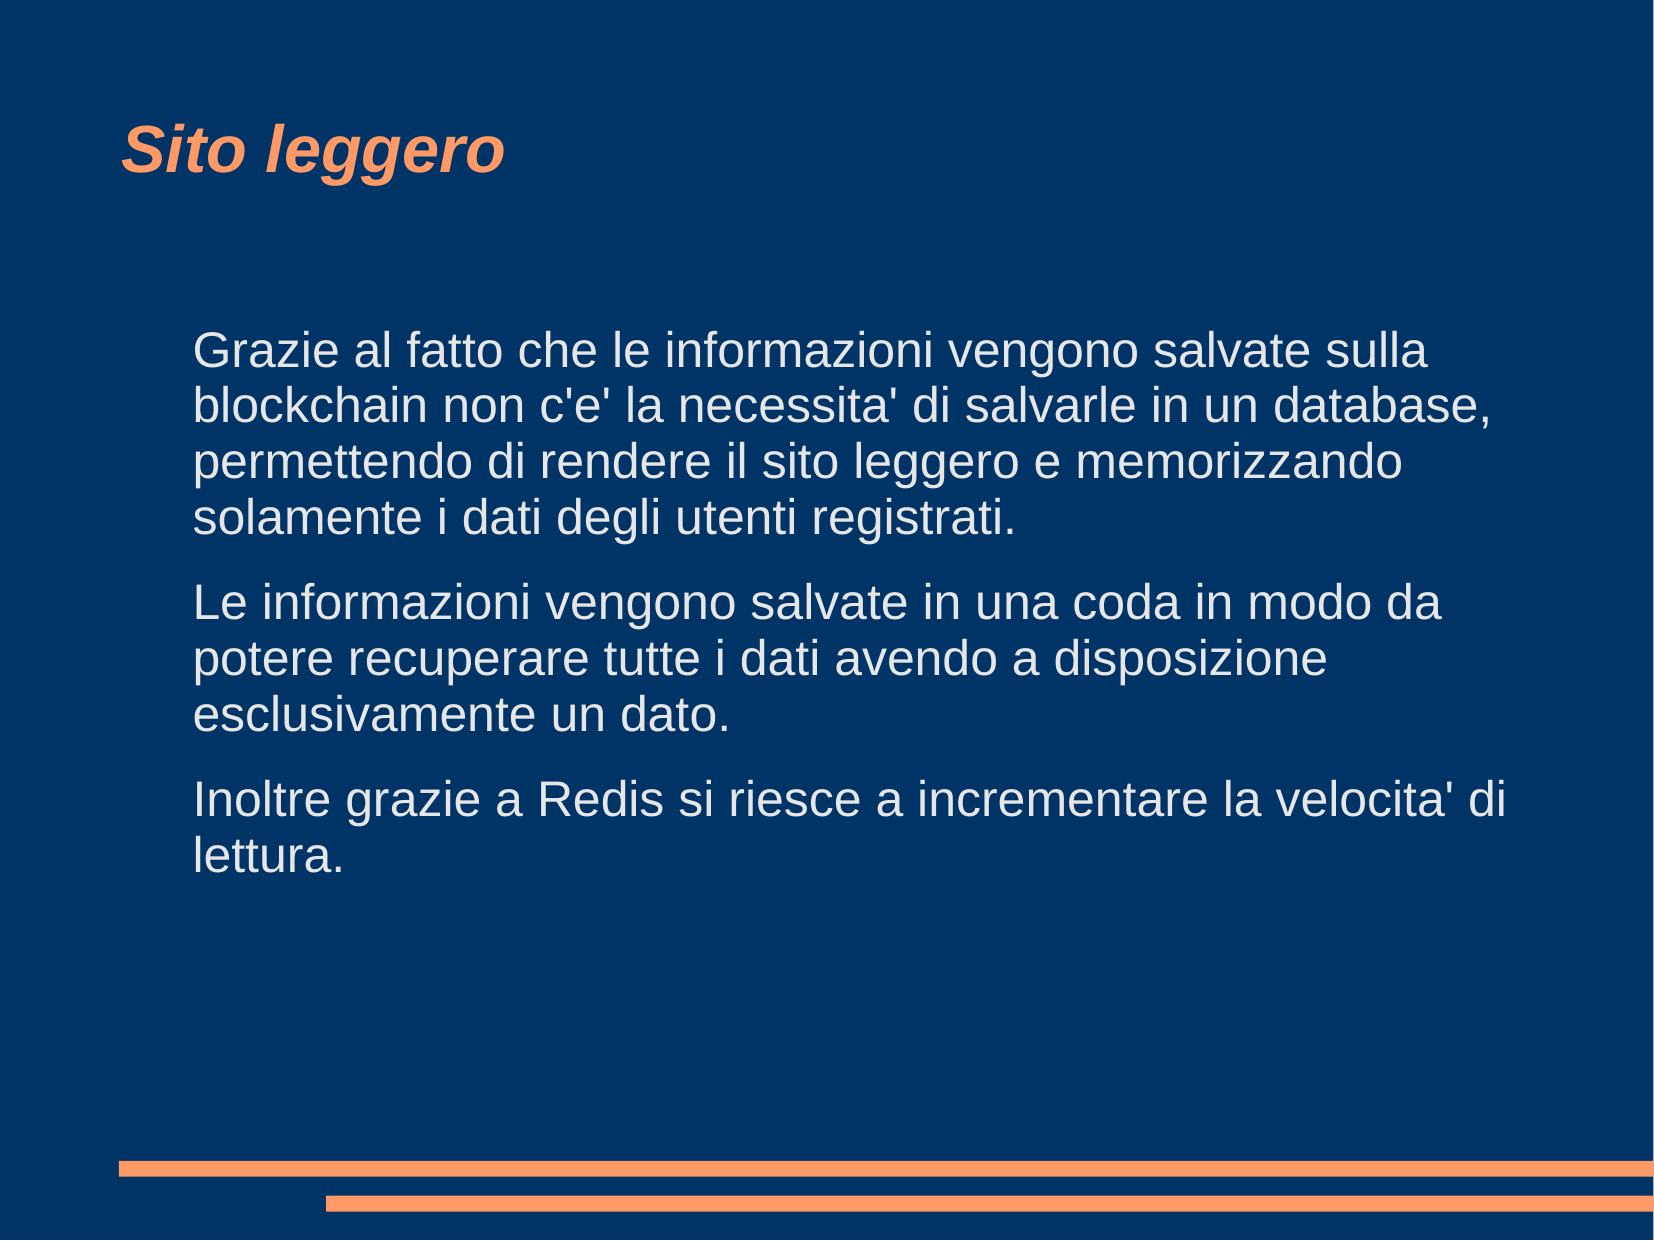

# Sito leggero
Grazie al fatto che le informazioni vengono salvate sulla blockchain non c'e' la necessita' di salvarle in un database, permettendo di rendere il sito leggero e memorizzando solamente i dati degli utenti registrati.
Le informazioni vengono salvate in una coda in modo da potere recuperare tutte i dati avendo a disposizione esclusivamente un dato.
Inoltre grazie a Redis si riesce a incrementare la velocita' di lettura.